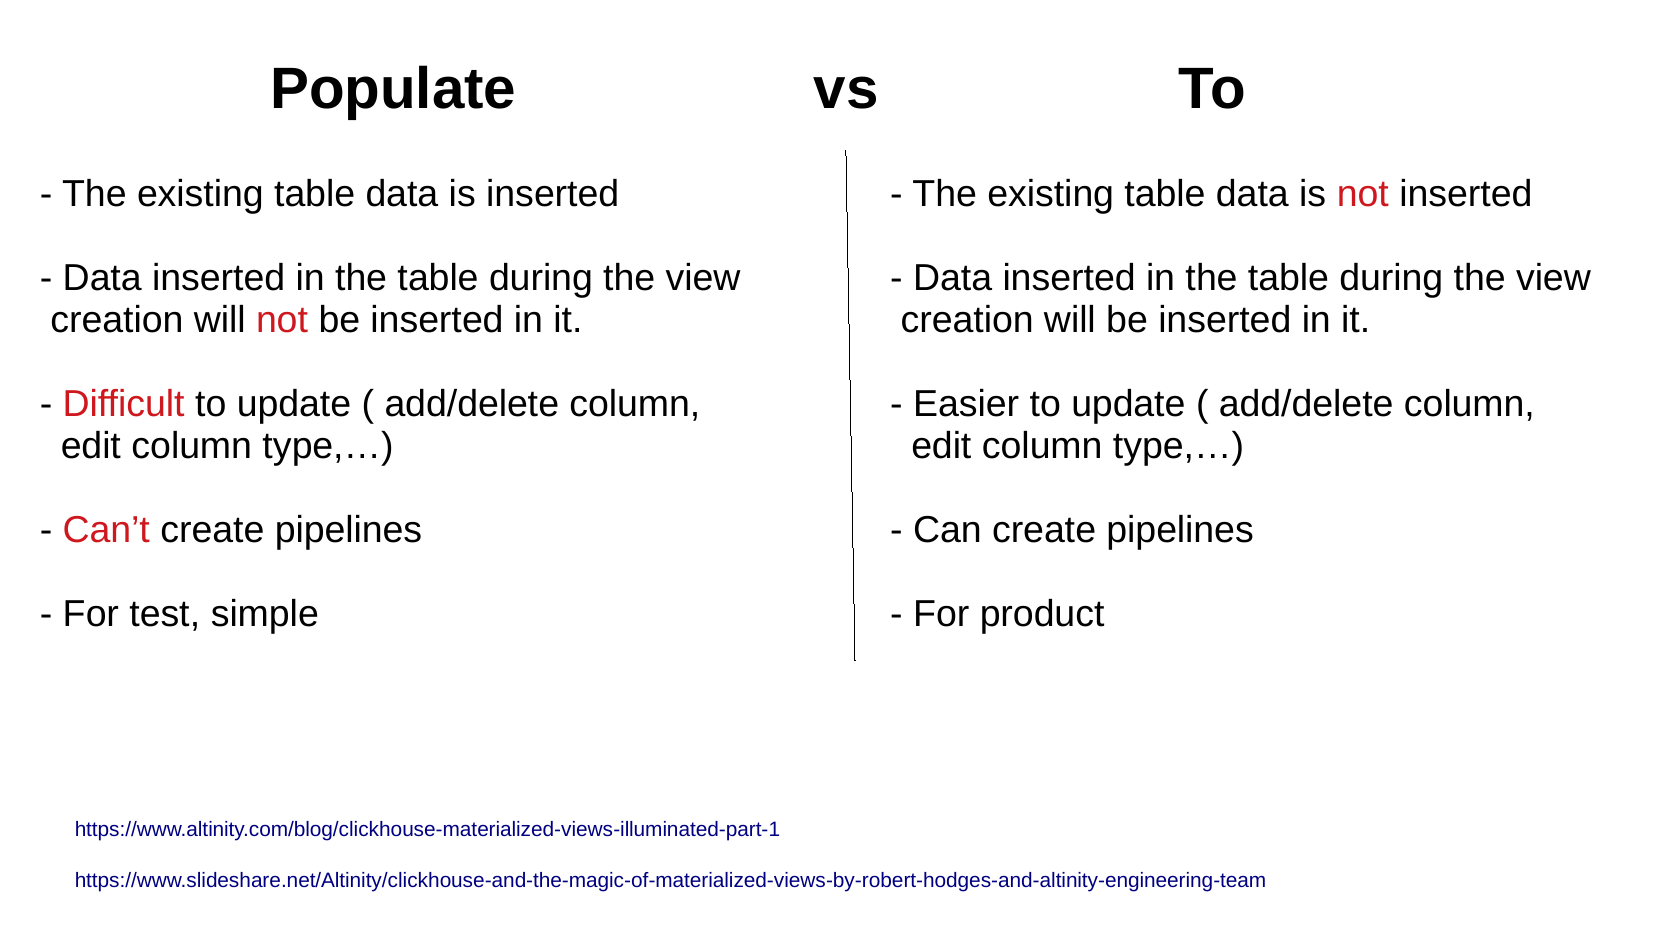

Populate
 vs
 To
- The existing table data is inserted
- Data inserted in the table during the view
 creation will not be inserted in it.
- Difficult to update ( add/delete column,
 edit column type,…)
- Can’t create pipelines
- For test, simple
- The existing table data is not inserted
- Data inserted in the table during the view
 creation will be inserted in it.
- Easier to update ( add/delete column,
 edit column type,…)
- Can create pipelines
- For product
https://www.altinity.com/blog/clickhouse-materialized-views-illuminated-part-1
https://www.slideshare.net/Altinity/clickhouse-and-the-magic-of-materialized-views-by-robert-hodges-and-altinity-engineering-team